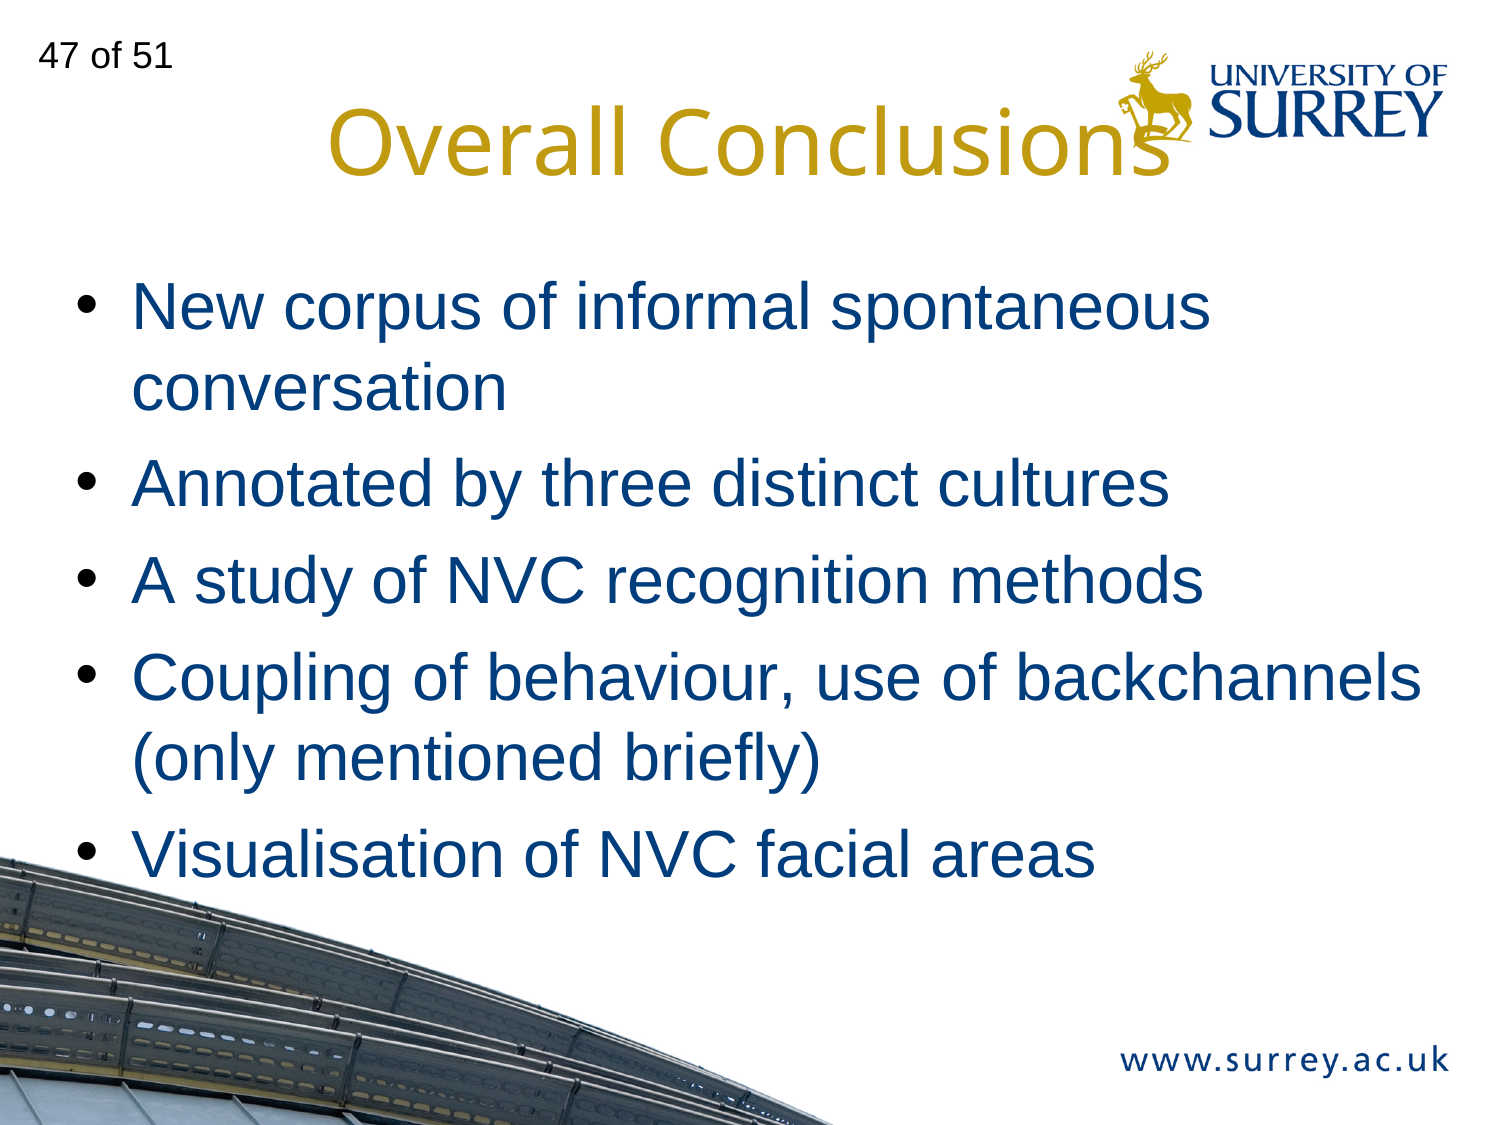

# Overall Conclusions
New corpus of informal spontaneous conversation
Annotated by three distinct cultures
A study of NVC recognition methods
Coupling of behaviour, use of backchannels (only mentioned briefly)
Visualisation of NVC facial areas